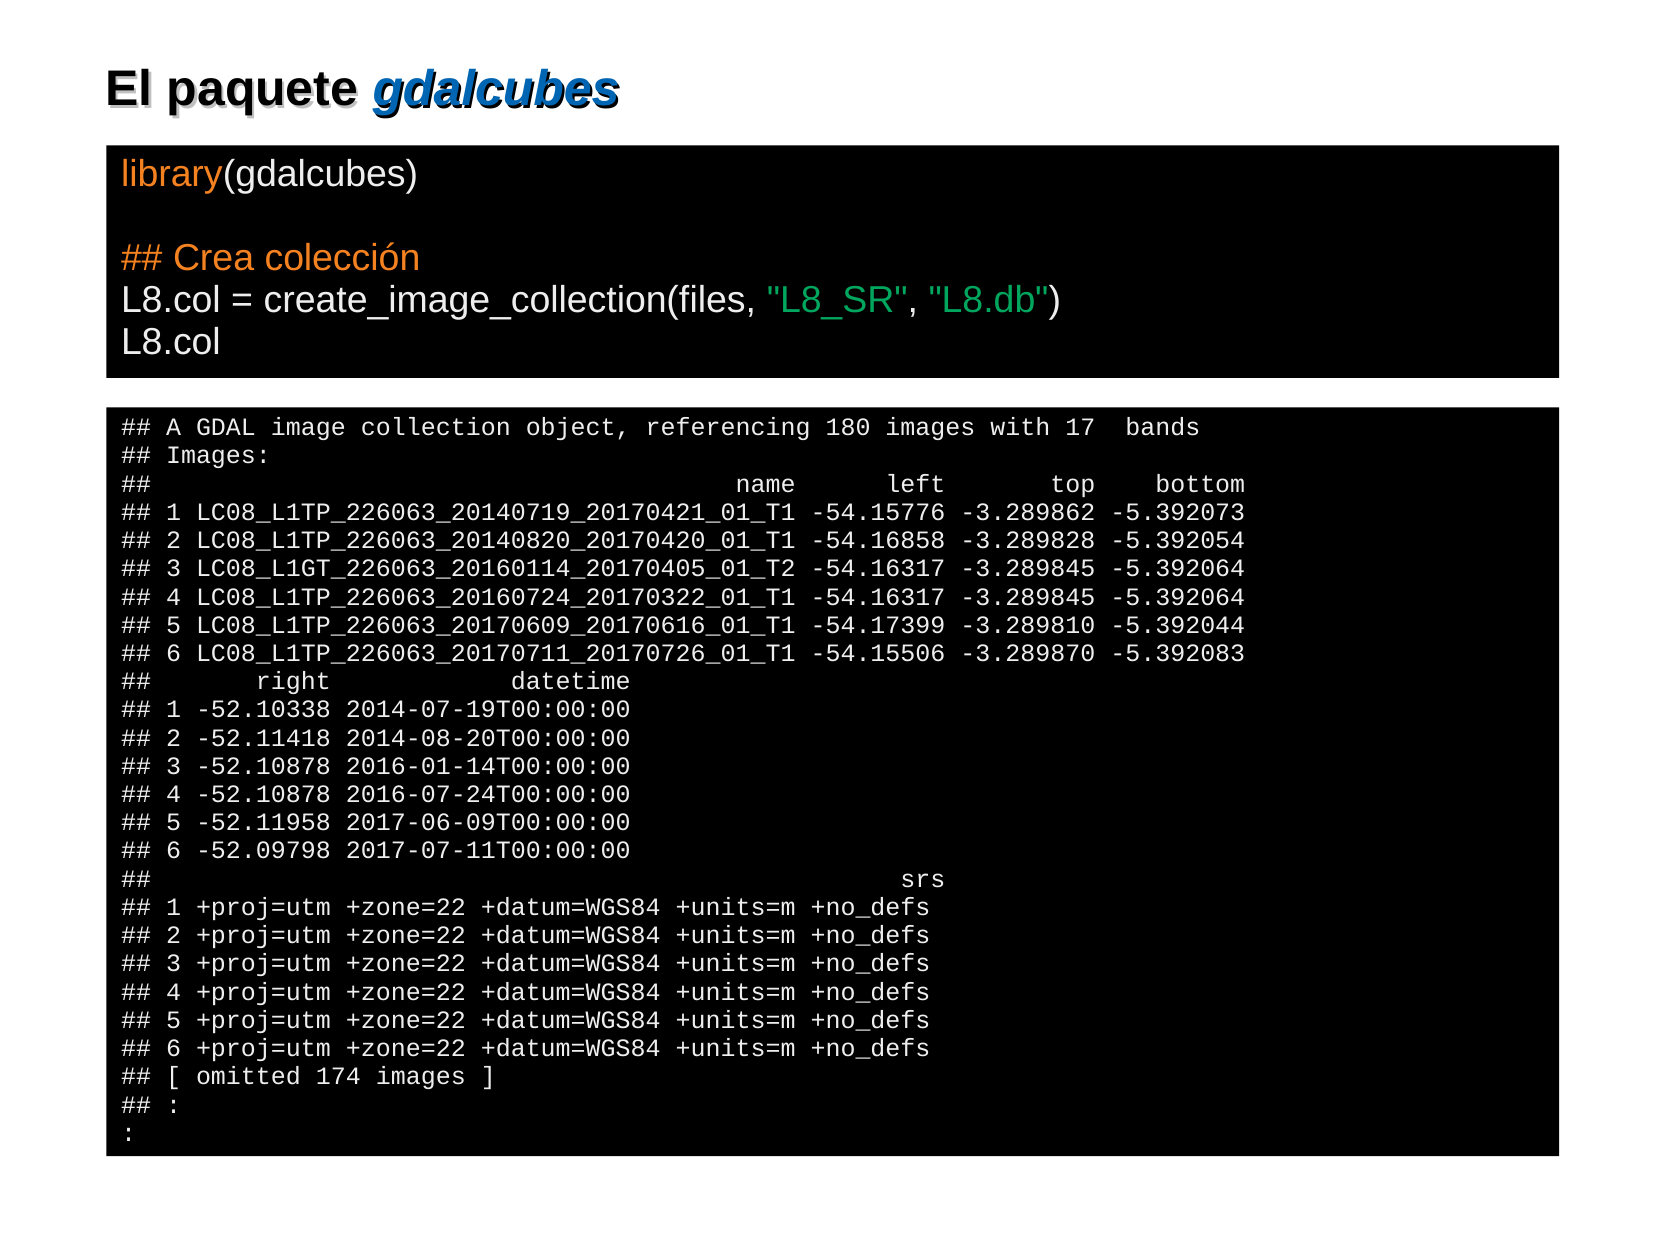

El paquete gdalcubes
library(gdalcubes)
## Crea colección
L8.col = create_image_collection(files, "L8_SR", "L8.db")
L8.col
## A GDAL image collection object, referencing 180 images with 17 bands
## Images:
## name left top bottom
## 1 LC08_L1TP_226063_20140719_20170421_01_T1 -54.15776 -3.289862 -5.392073
## 2 LC08_L1TP_226063_20140820_20170420_01_T1 -54.16858 -3.289828 -5.392054
## 3 LC08_L1GT_226063_20160114_20170405_01_T2 -54.16317 -3.289845 -5.392064
## 4 LC08_L1TP_226063_20160724_20170322_01_T1 -54.16317 -3.289845 -5.392064
## 5 LC08_L1TP_226063_20170609_20170616_01_T1 -54.17399 -3.289810 -5.392044
## 6 LC08_L1TP_226063_20170711_20170726_01_T1 -54.15506 -3.289870 -5.392083
## right datetime
## 1 -52.10338 2014-07-19T00:00:00
## 2 -52.11418 2014-08-20T00:00:00
## 3 -52.10878 2016-01-14T00:00:00
## 4 -52.10878 2016-07-24T00:00:00
## 5 -52.11958 2017-06-09T00:00:00
## 6 -52.09798 2017-07-11T00:00:00
## srs
## 1 +proj=utm +zone=22 +datum=WGS84 +units=m +no_defs
## 2 +proj=utm +zone=22 +datum=WGS84 +units=m +no_defs
## 3 +proj=utm +zone=22 +datum=WGS84 +units=m +no_defs
## 4 +proj=utm +zone=22 +datum=WGS84 +units=m +no_defs
## 5 +proj=utm +zone=22 +datum=WGS84 +units=m +no_defs
## 6 +proj=utm +zone=22 +datum=WGS84 +units=m +no_defs
## [ omitted 174 images ]
## :
: